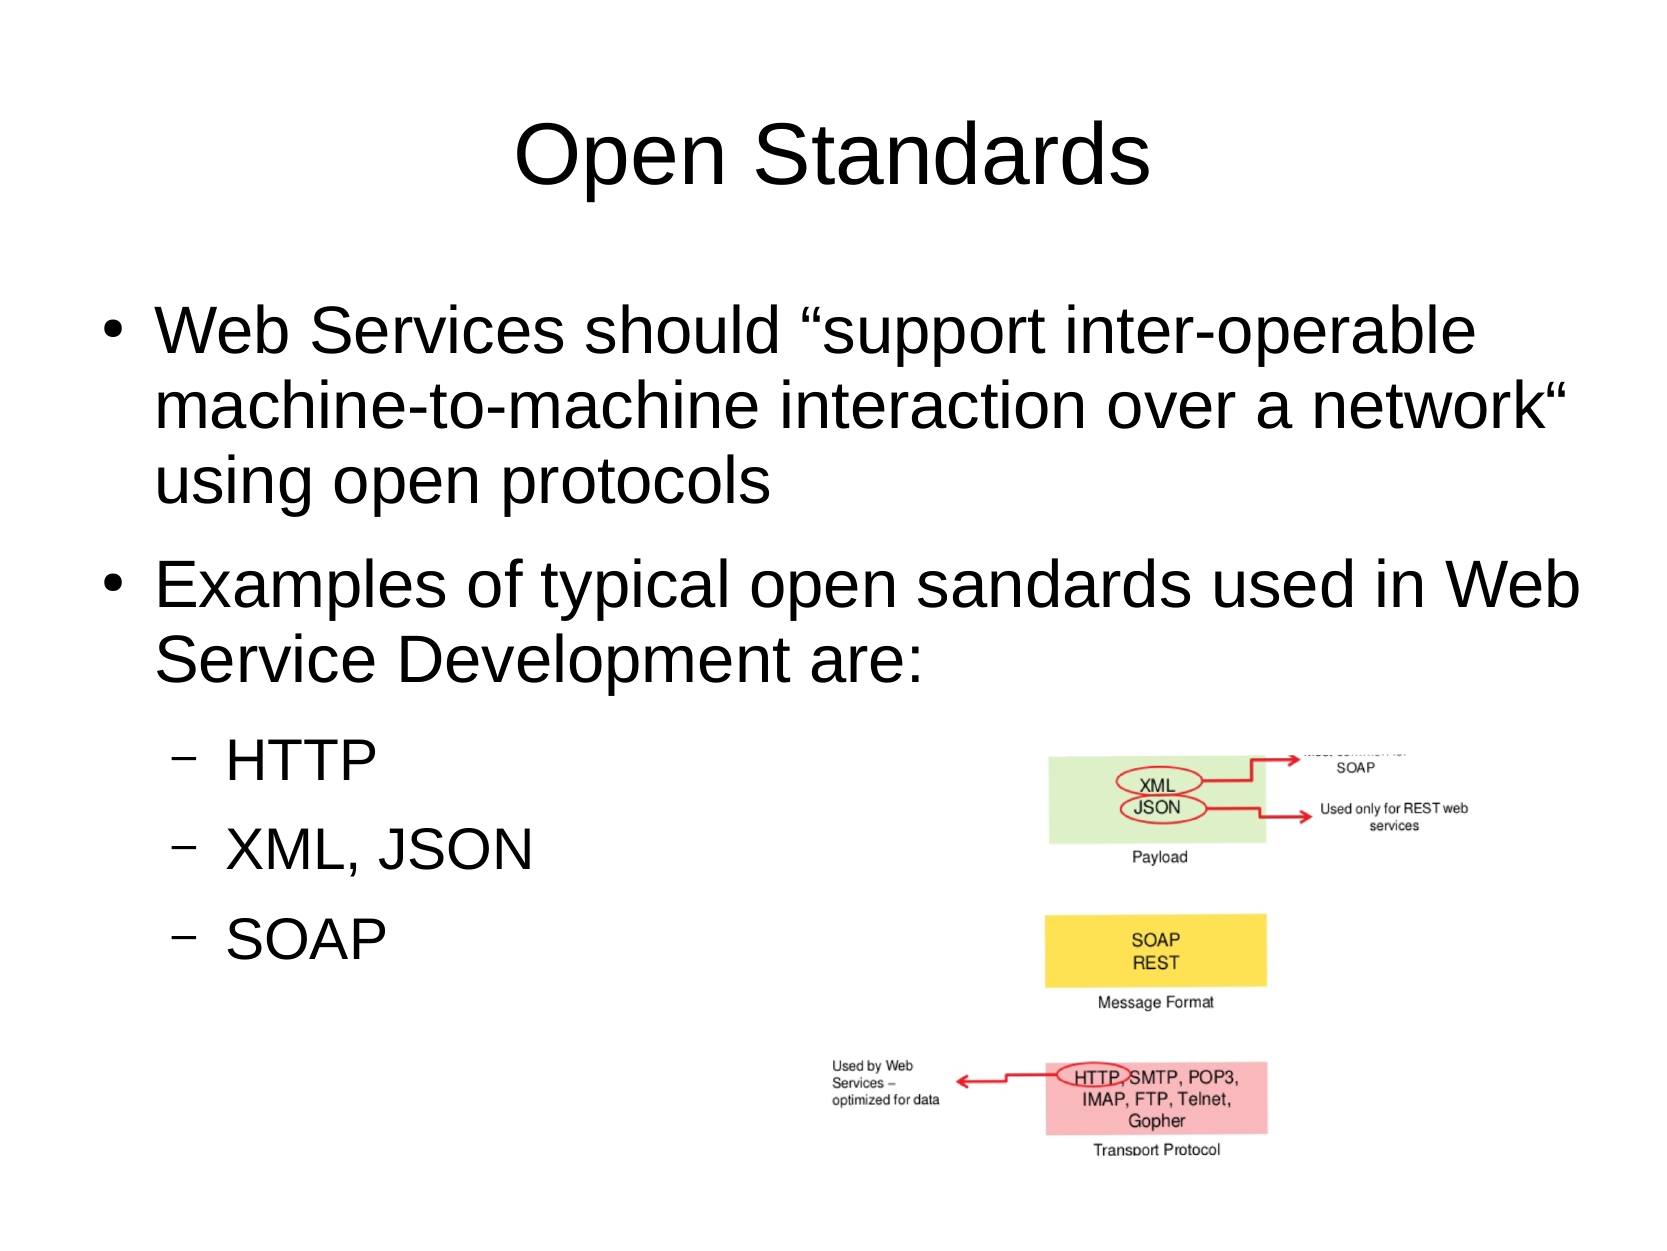

# Open Standards
Web Services should “support inter-operable machine-to-machine interaction over a network“ using open protocols
Examples of typical open sandards used in Web Service Development are:
HTTP
XML, JSON
SOAP